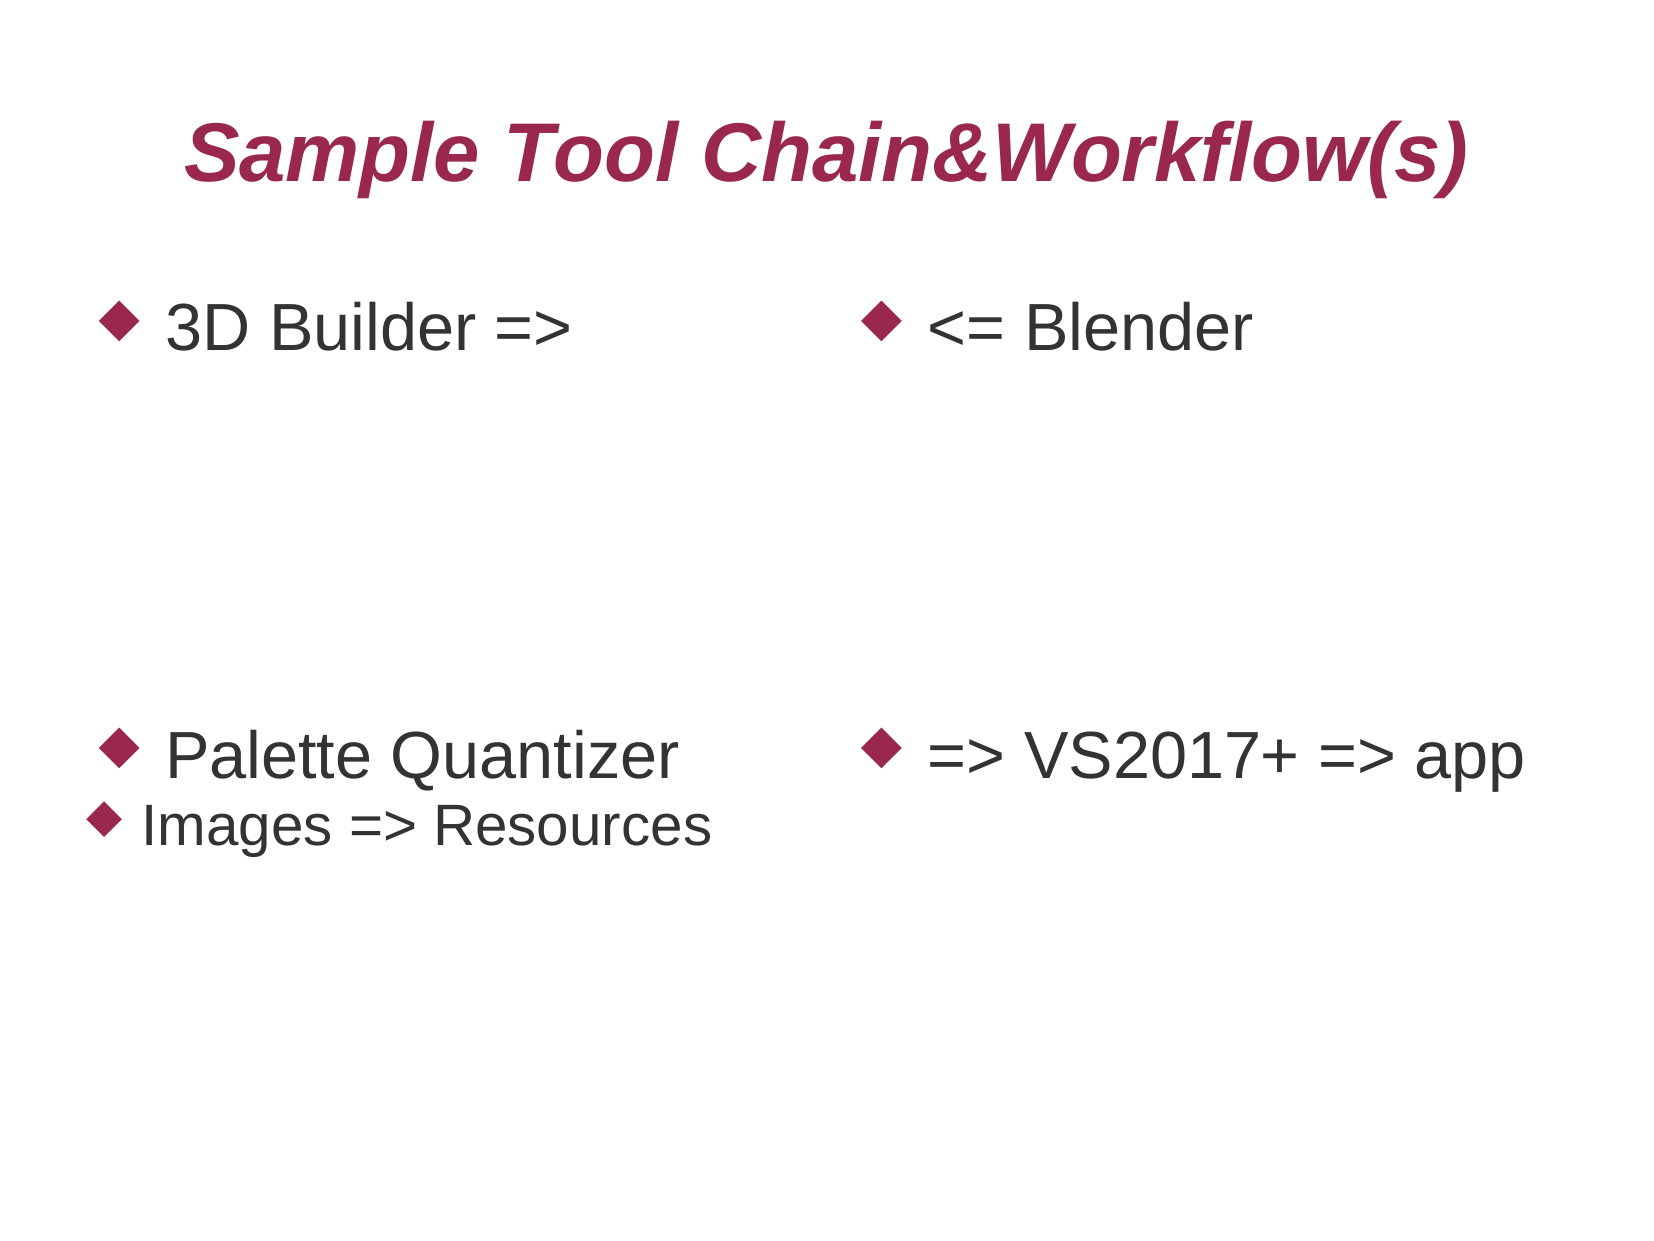

# Sample Tool Chain&Workflow(s)
3D Builder =>
<= Blender
Palette Quantizer
Images => Resources
=> VS2017+ => app